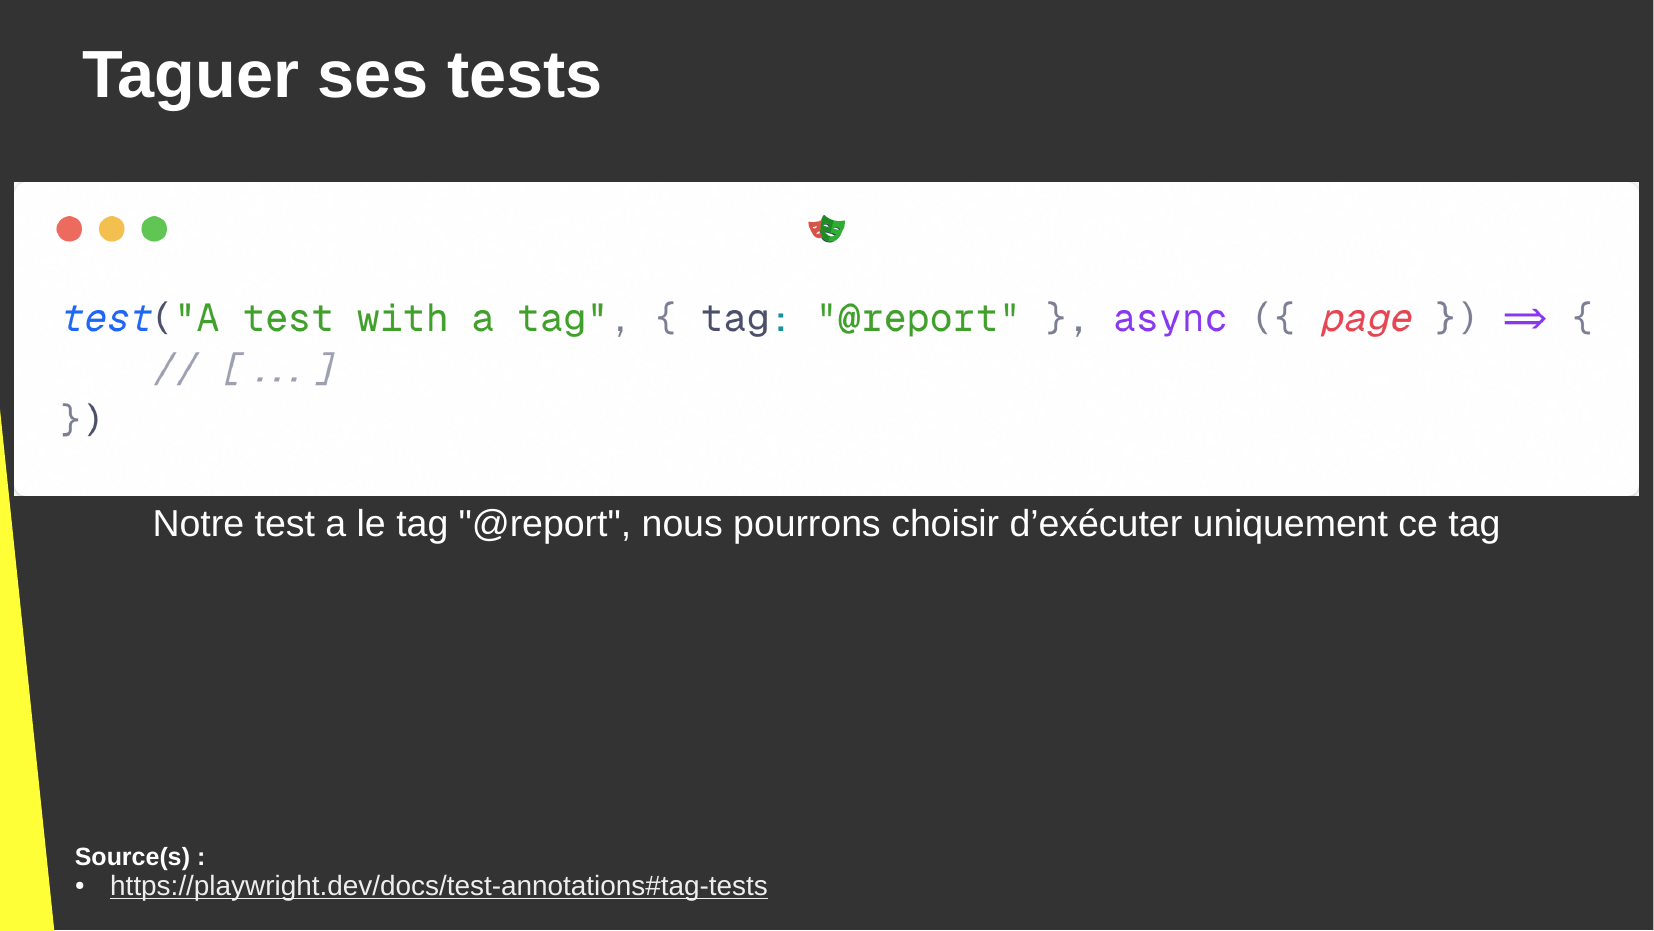

# Taguer ses tests
Notre test a le tag "@report", nous pourrons choisir d’exécuter uniquement ce tag
Source(s) :
https://playwright.dev/docs/test-annotations#tag-tests